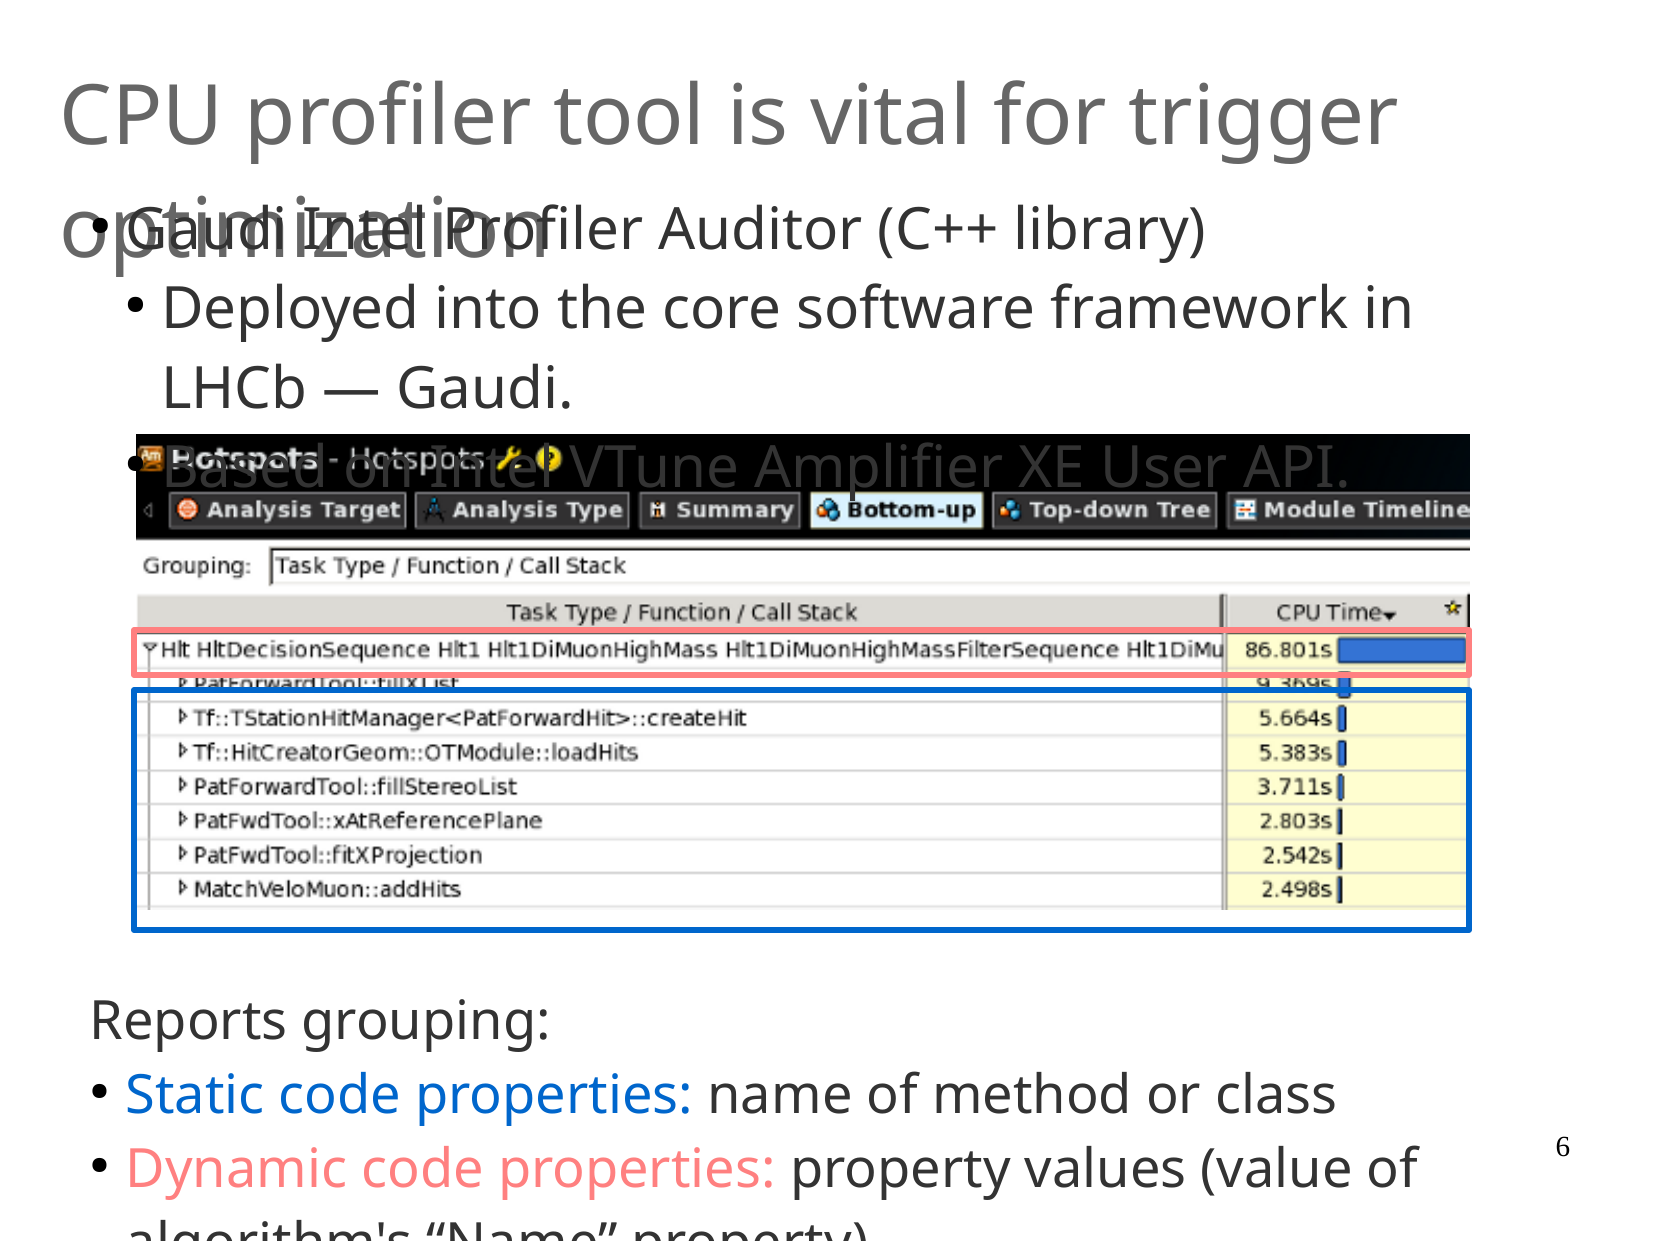

CPU profiler tool is vital for trigger optimization
Gaudi Intel Profiler Auditor (C++ library)
Deployed into the core software framework in LHCb — Gaudi.
Based on Intel VTune Amplifier XE User API.
Reports grouping:
Static code properties: name of method or class
Dynamic code properties: property values (value of algorithm's “Name” property)
6